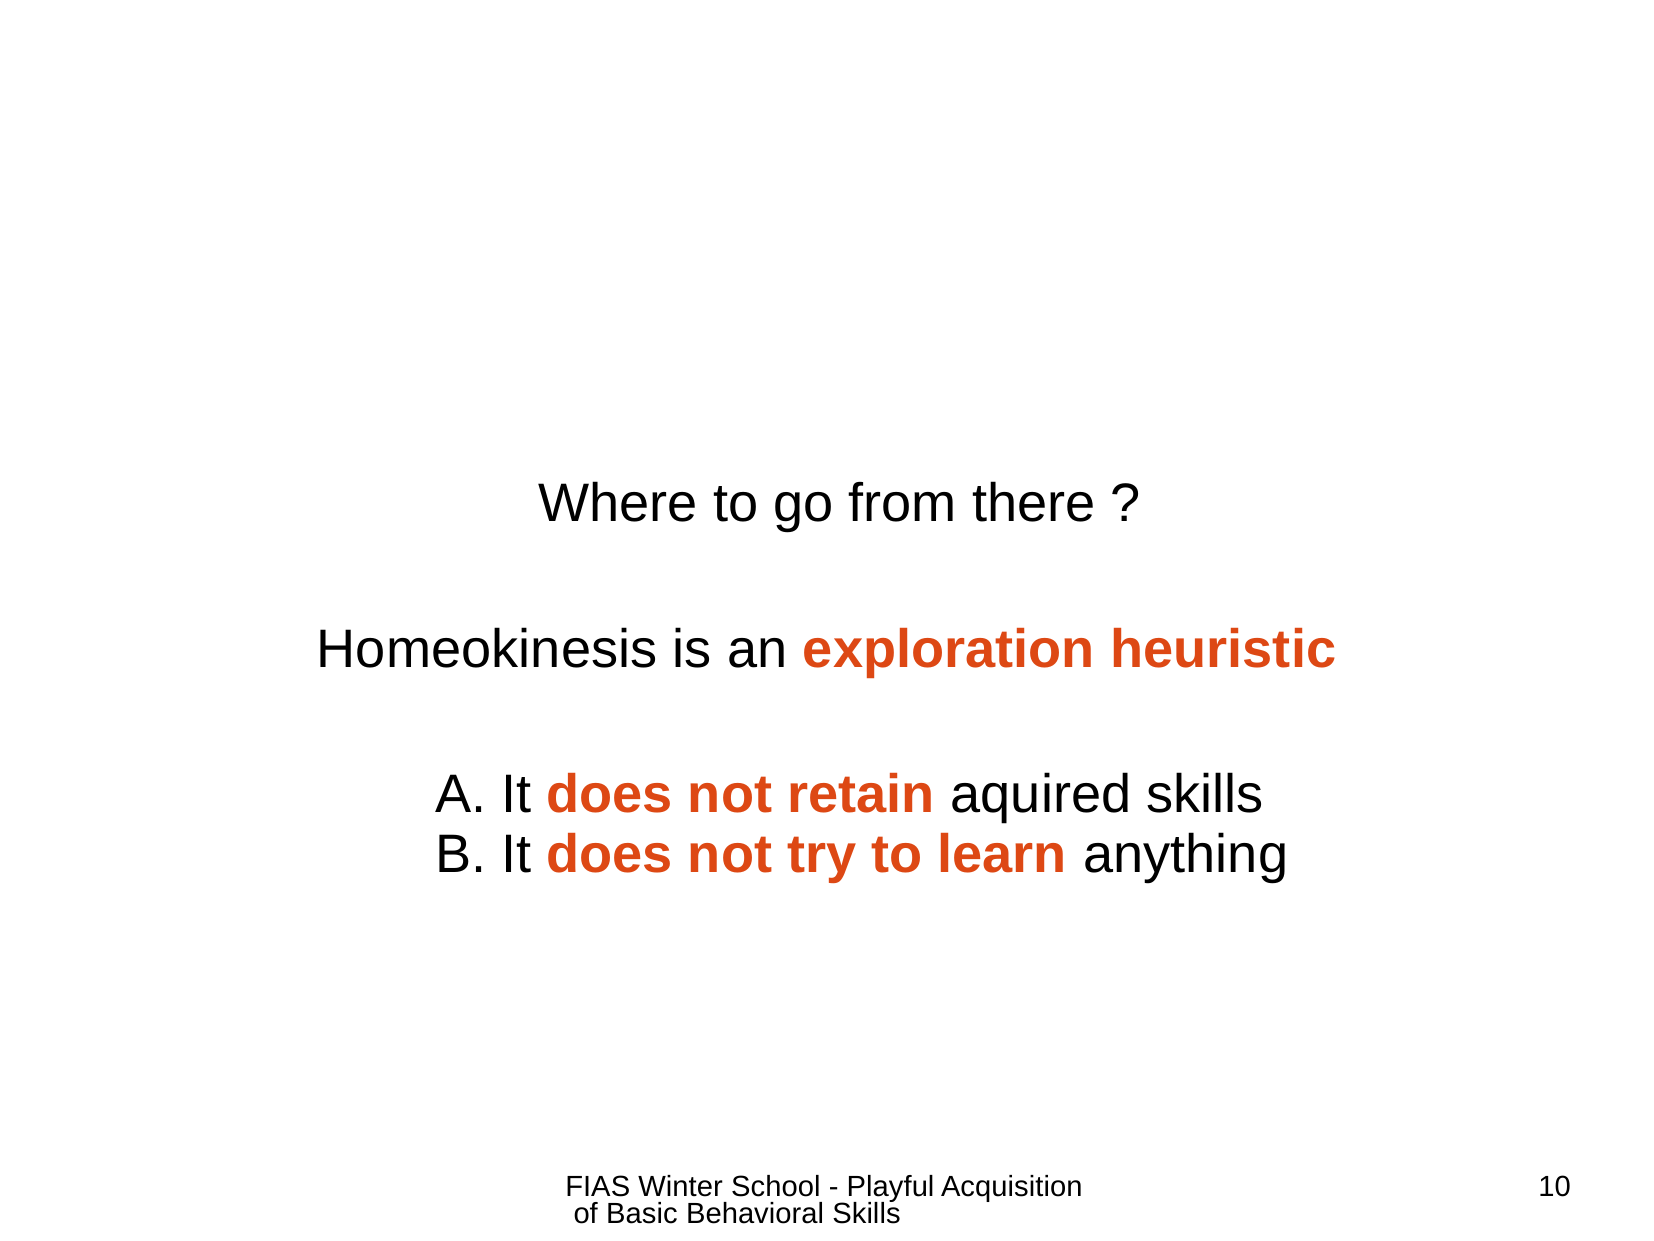

Where to go from there ?
Homeokinesis is an exploration heuristic
A. It does not retain aquired skills
B. It does not try to learn anything
FIAS Winter School - Playful Acquisition of Basic Behavioral Skills
10